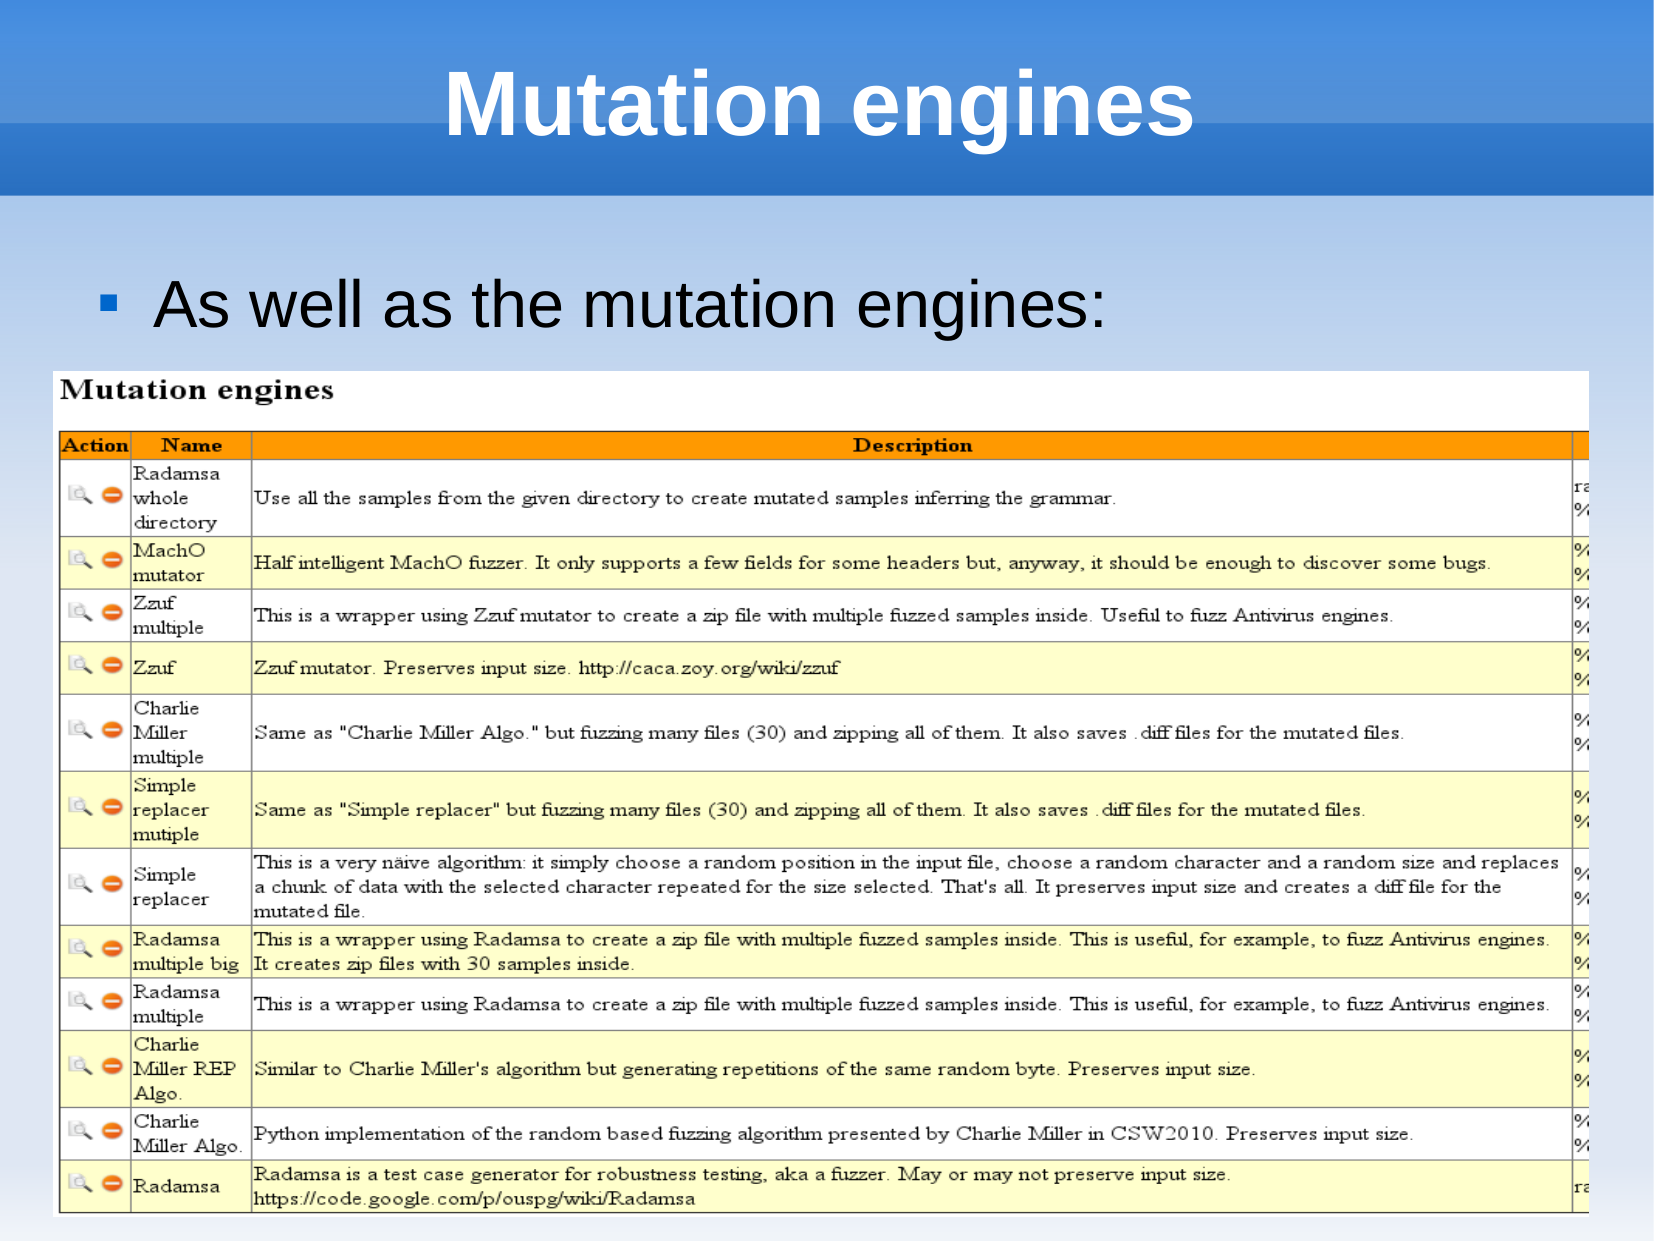

# Mutation engines
As well as the mutation engines: